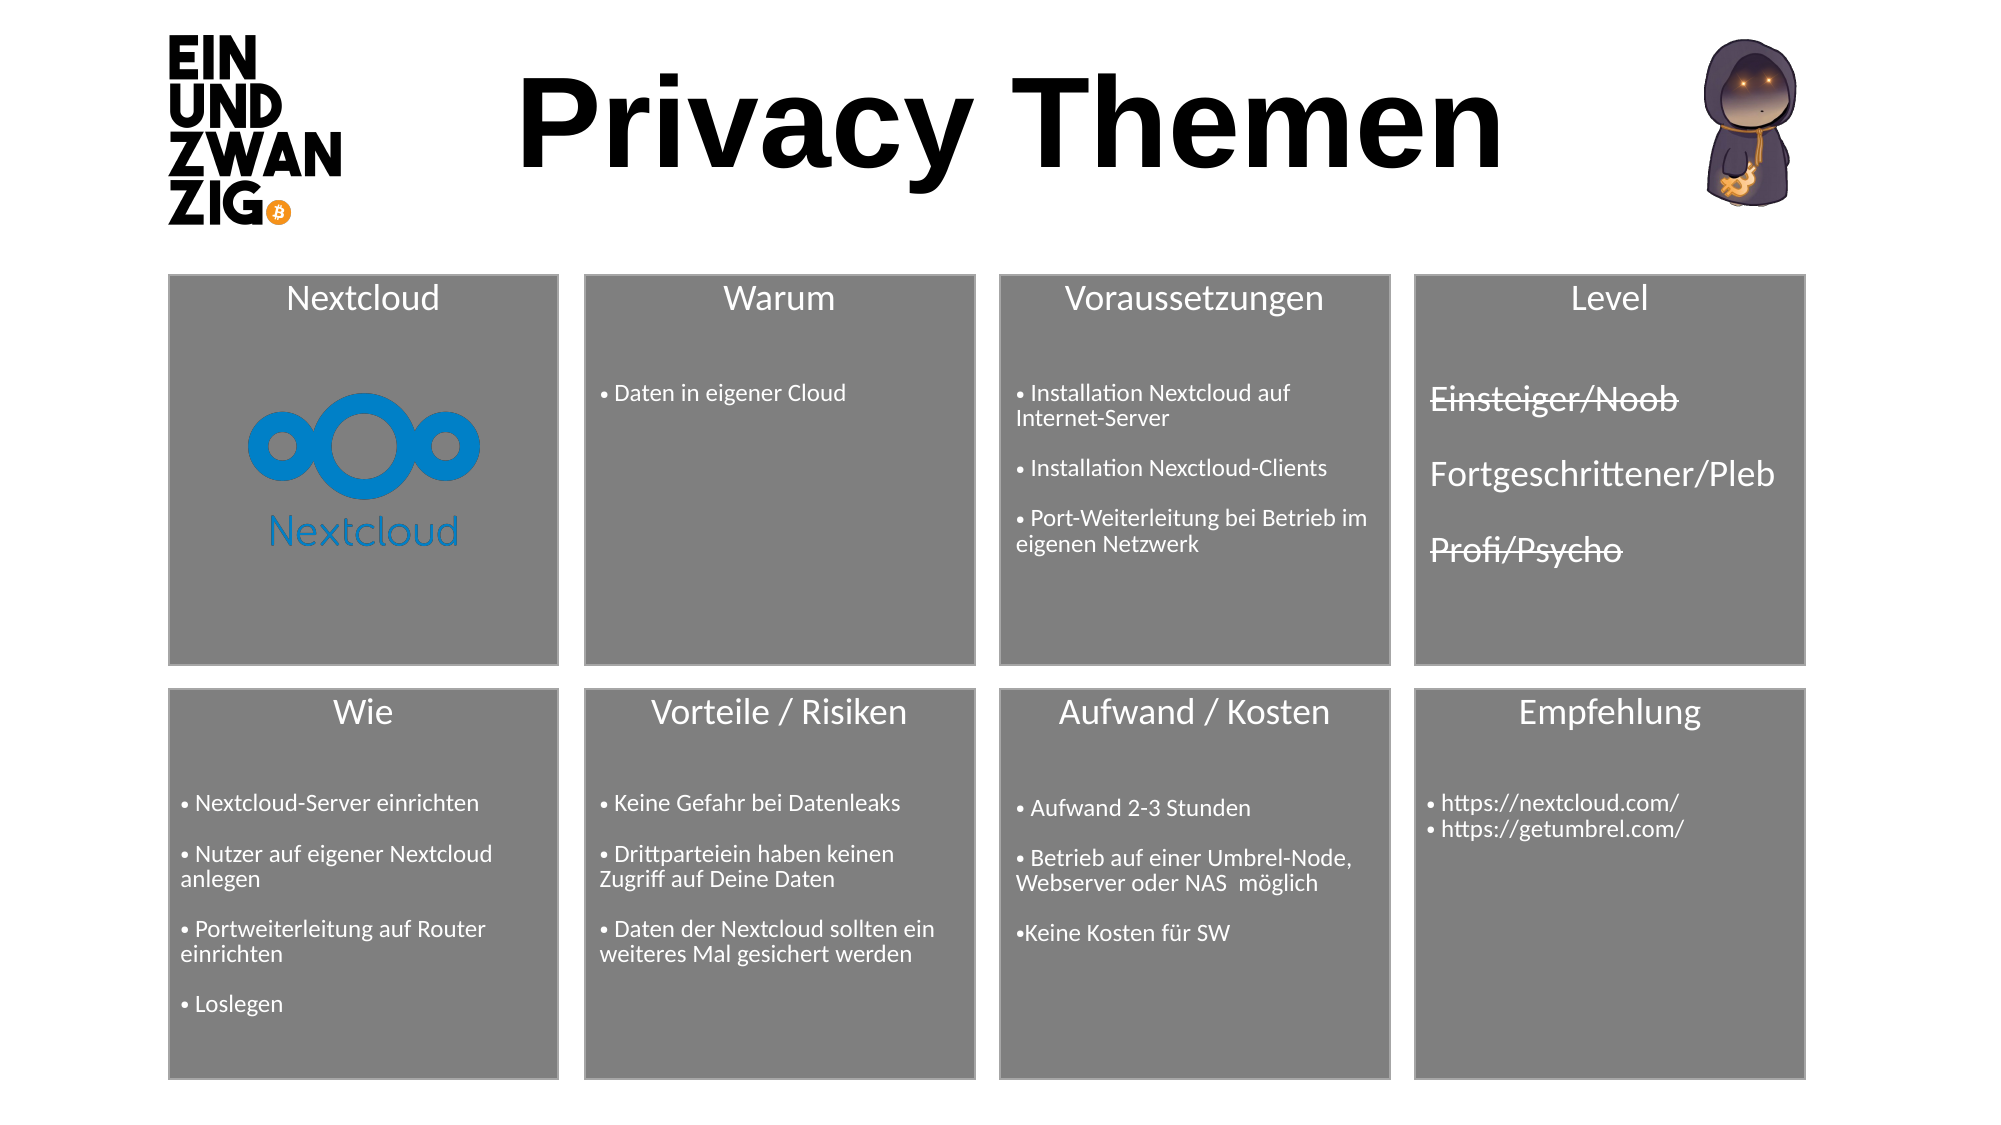

Nextcloud
 Daten in eigener Cloud
 Installation Nextcloud auf Internet-Server
 Installation Nexctloud-Clients
 Port-Weiterleitung bei Betrieb im eigenen Netzwerk
Einsteiger/Noob
Fortgeschrittener/Pleb
Profi/Psycho
 Nextcloud-Server einrichten
 Nutzer auf eigener Nextcloud anlegen
 Portweiterleitung auf Router einrichten
 Loslegen
 Keine Gefahr bei Datenleaks
 Drittparteiein haben keinen Zugriff auf Deine Daten
 Daten der Nextcloud sollten ein weiteres Mal gesichert werden
 https://nextcloud.com/
 https://getumbrel.com/
 Aufwand 2-3 Stunden
 Betrieb auf einer Umbrel-Node, Webserver oder NAS möglich
Keine Kosten für SW